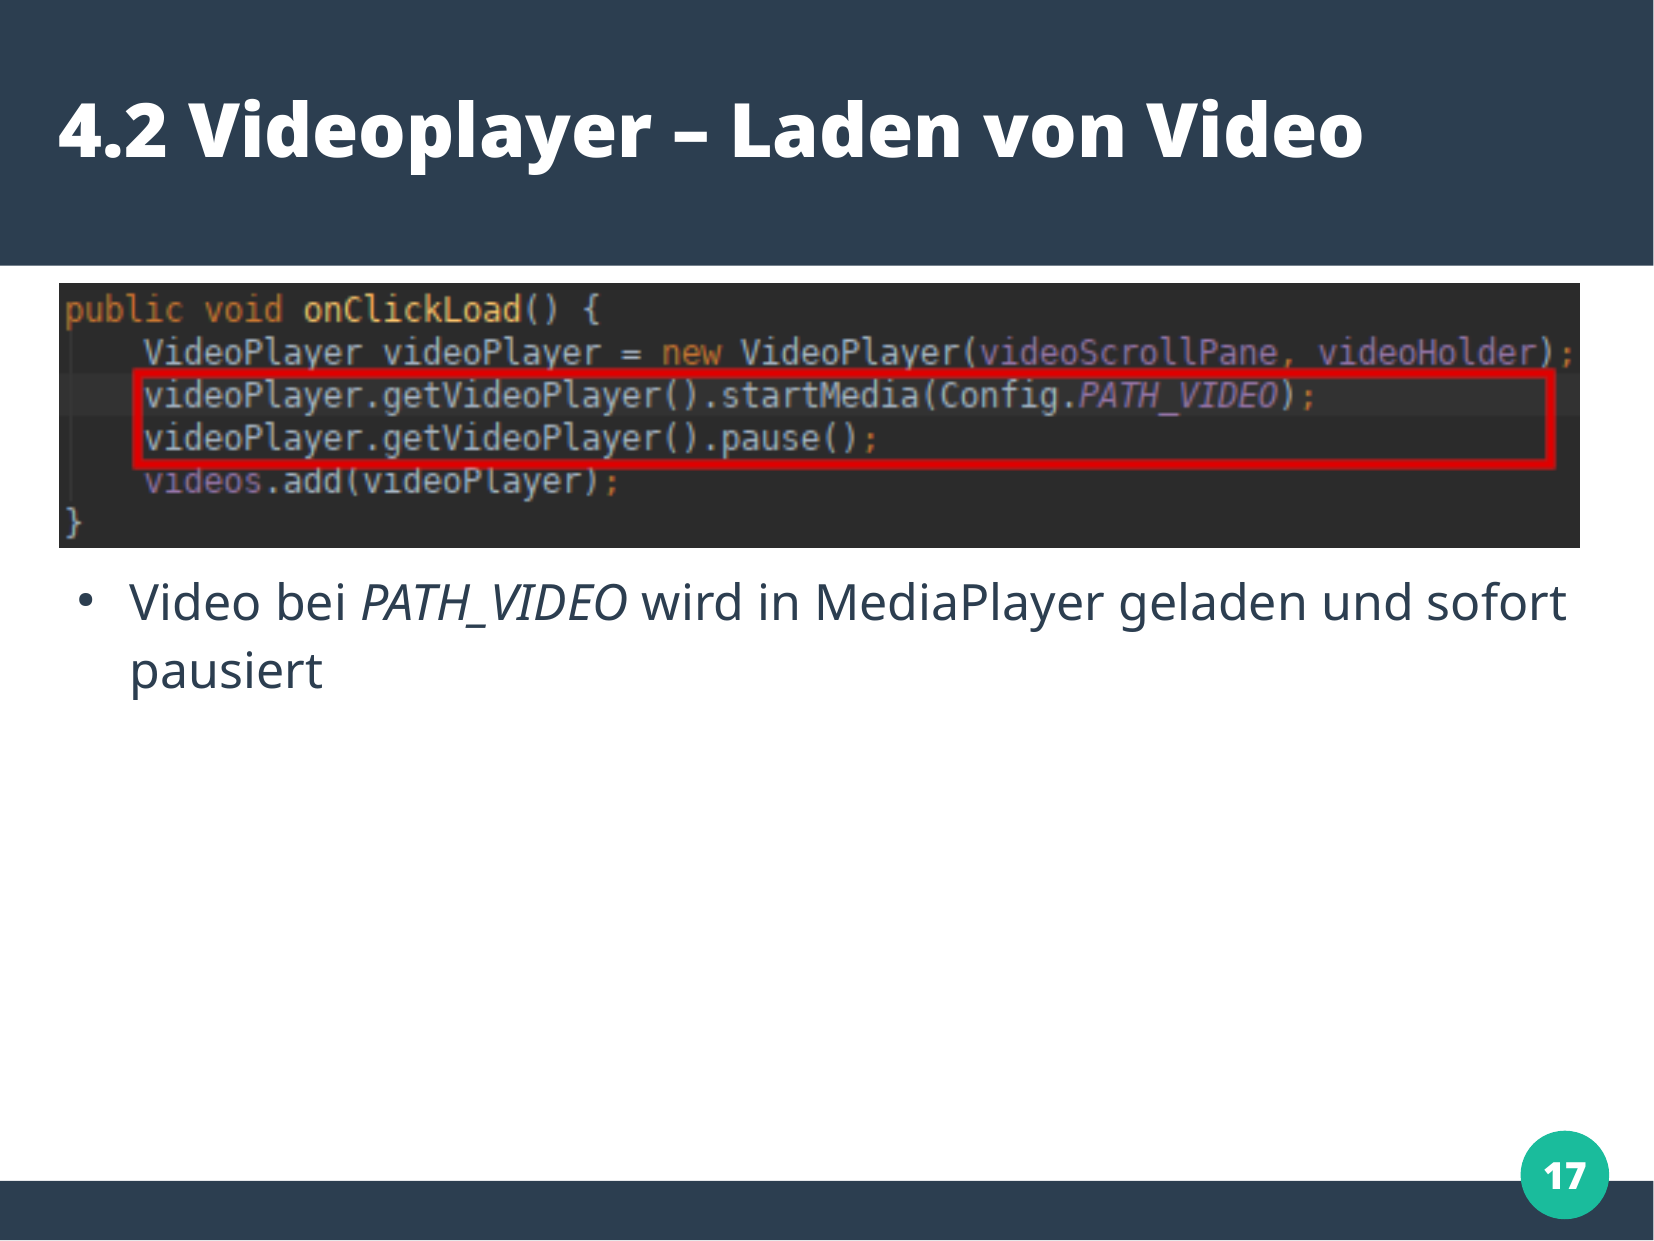

# 4.2 Videoplayer – Laden von Video
Video bei PATH_VIDEO wird in MediaPlayer geladen und sofort pausiert
17